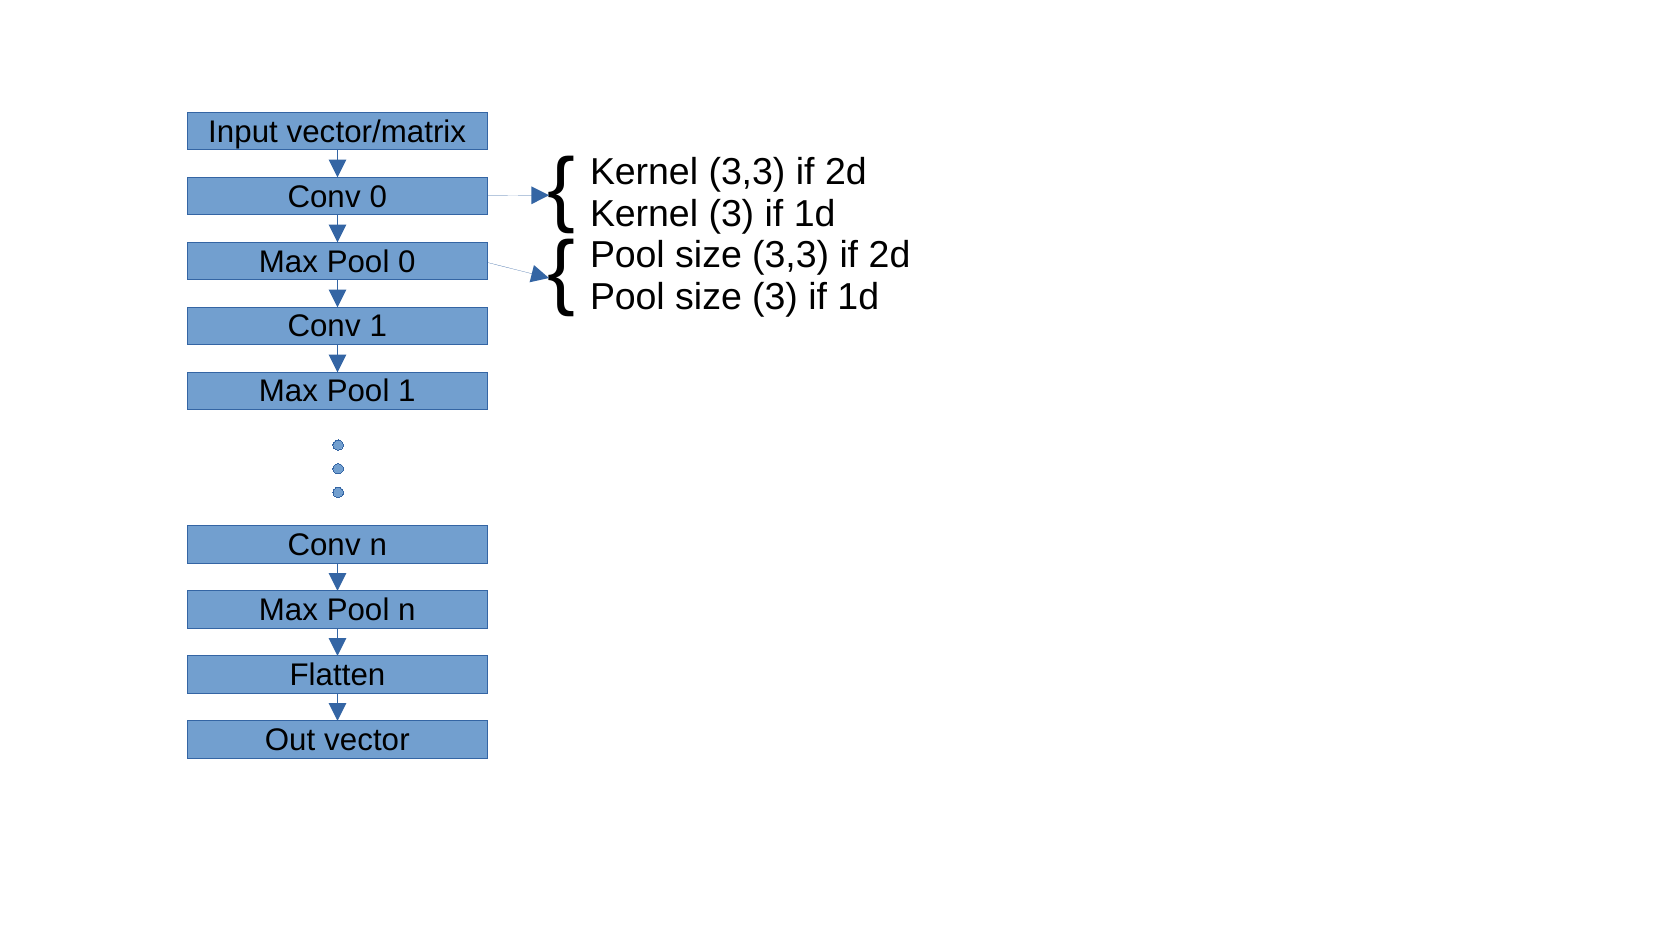

Input vector/matrix
{
Kernel (3,3) if 2d
Kernel (3) if 1d
Conv 0
{
Pool size (3,3) if 2d
Pool size (3) if 1d
Max Pool 0
Conv 1
Max Pool 1
Conv n
Max Pool n
Flatten
Out vector